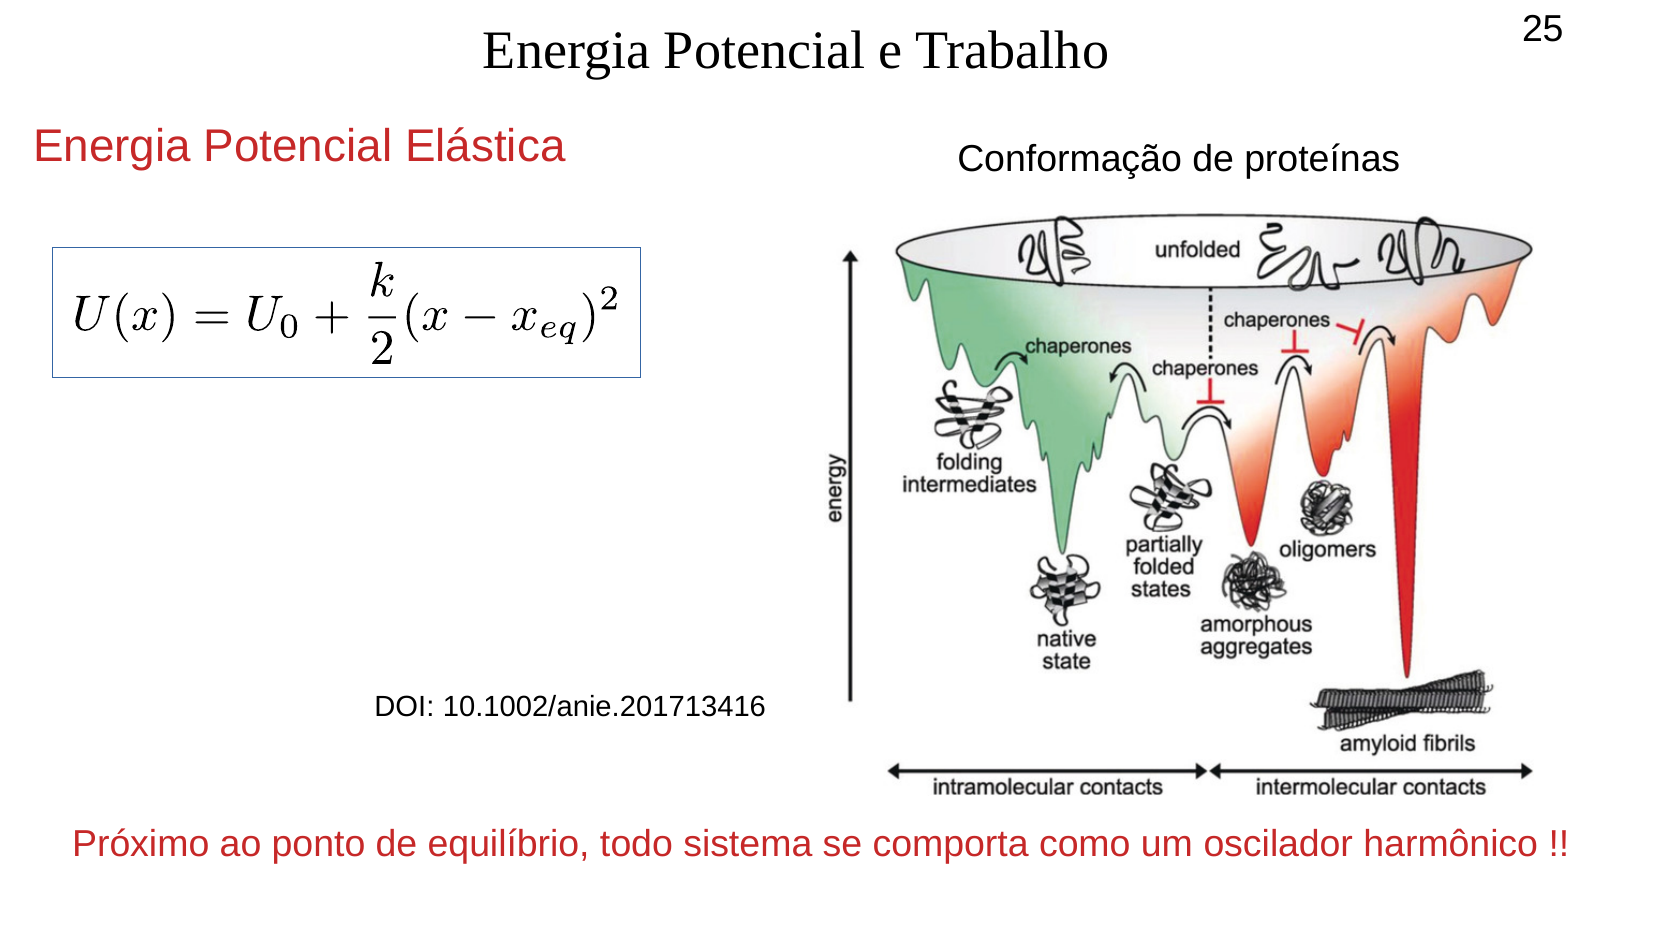

Energia Potencial e Trabalho
Energia Potencial Elástica
Conformação de proteínas
DOI: 10.1002/anie.201713416
Próximo ao ponto de equilíbrio, todo sistema se comporta como um oscilador harmônico !!